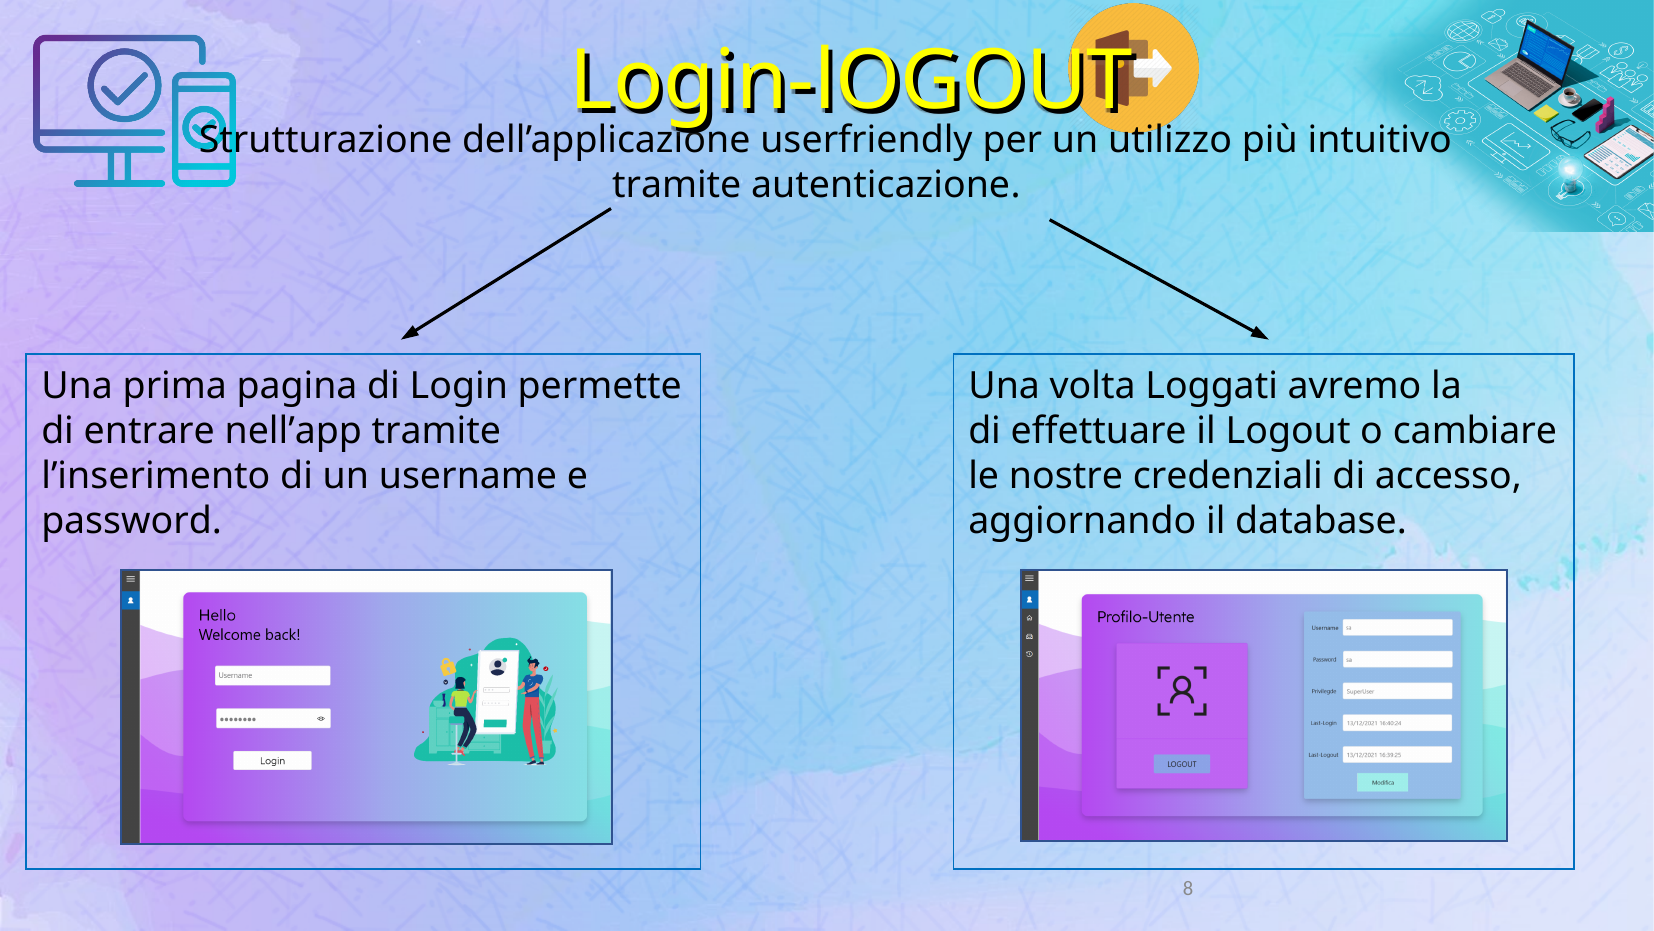

Login-lOGOUT
Strutturazione dell’applicazione userfriendly per un utilizzo più intuitivo
tramite autenticazione.
Una prima pagina di Login permette di entrare nell’app tramite l’inserimento di un username e password.
Una volta Loggati avremo la
di effettuare il Logout o cambiare
le nostre credenziali di accesso,
aggiornando il database.